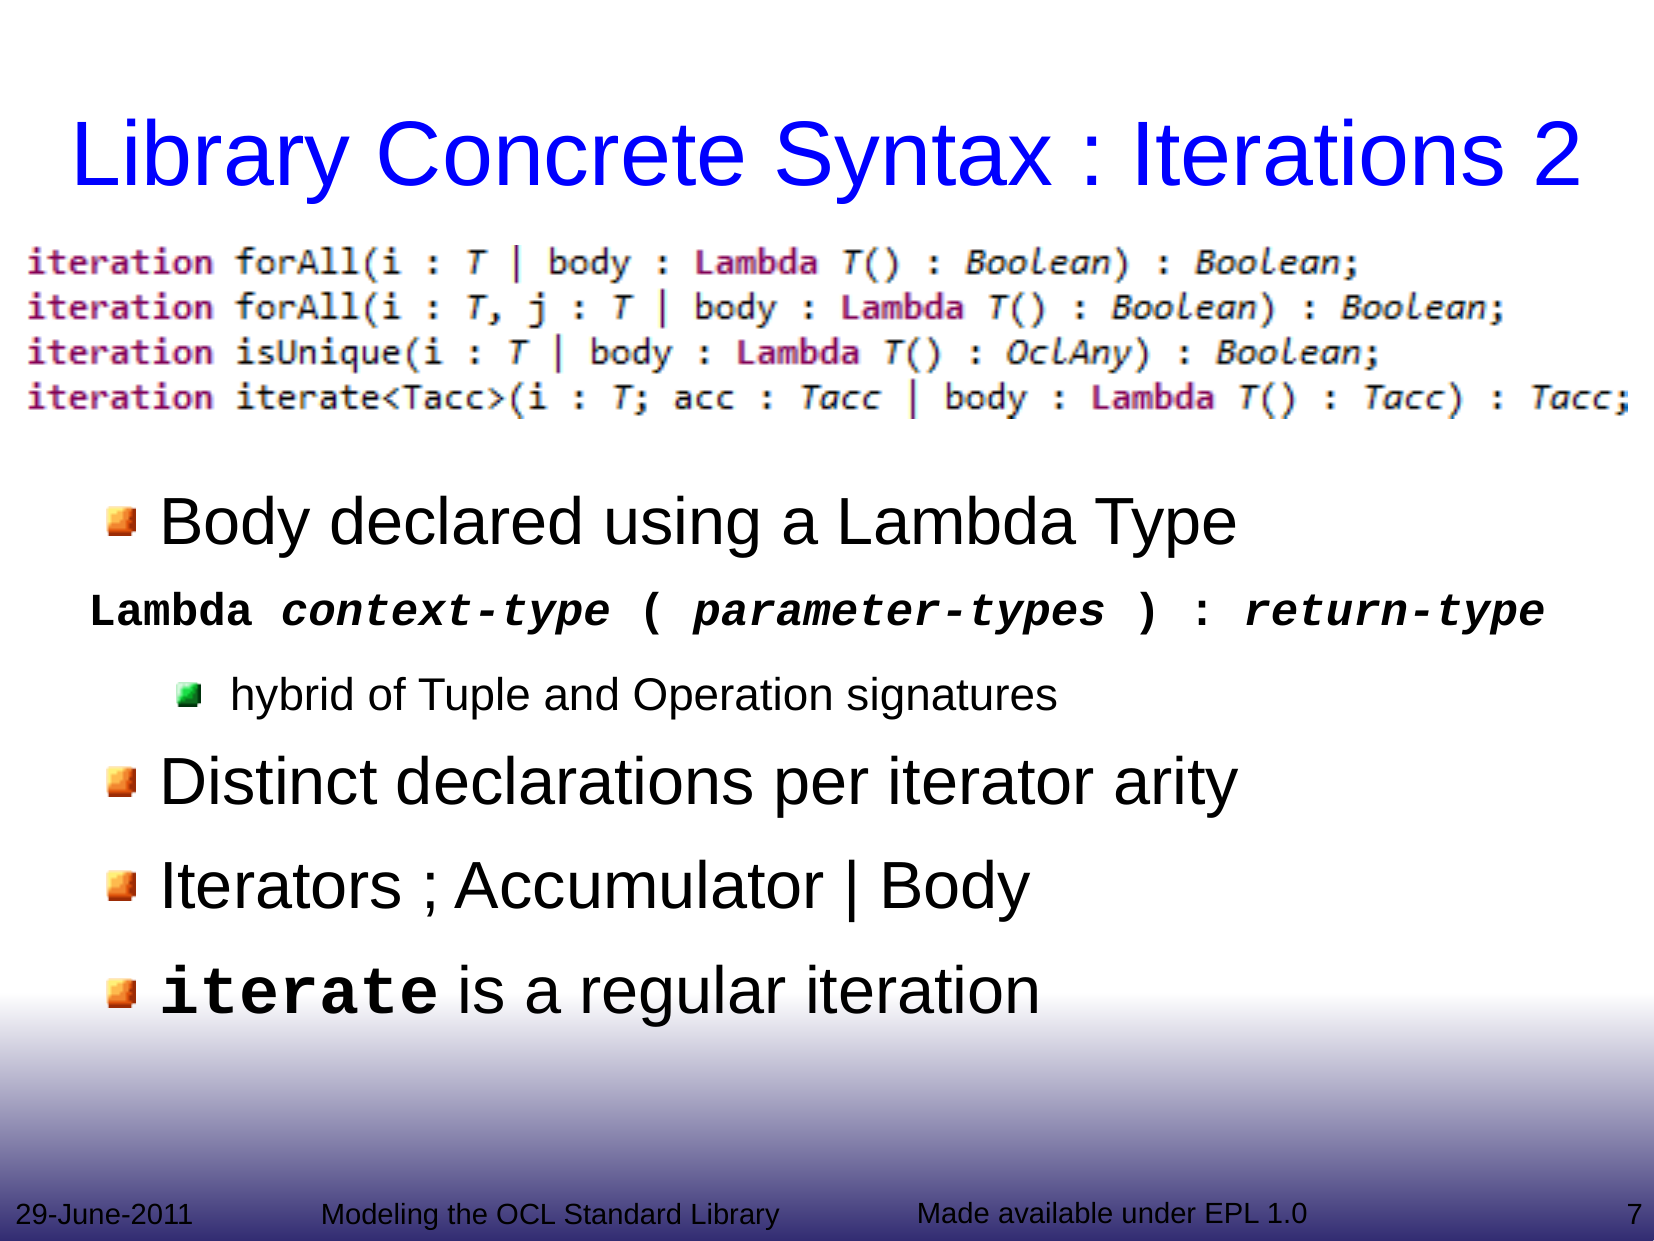

# Library Concrete Syntax : Iterations 2
Body declared using a Lambda Type
Lambda context-type ( parameter-types ) : return-type
hybrid of Tuple and Operation signatures
Distinct declarations per iterator arity
Iterators ; Accumulator | Body
iterate is a regular iteration
29-June-2011
Modeling the OCL Standard Library
7